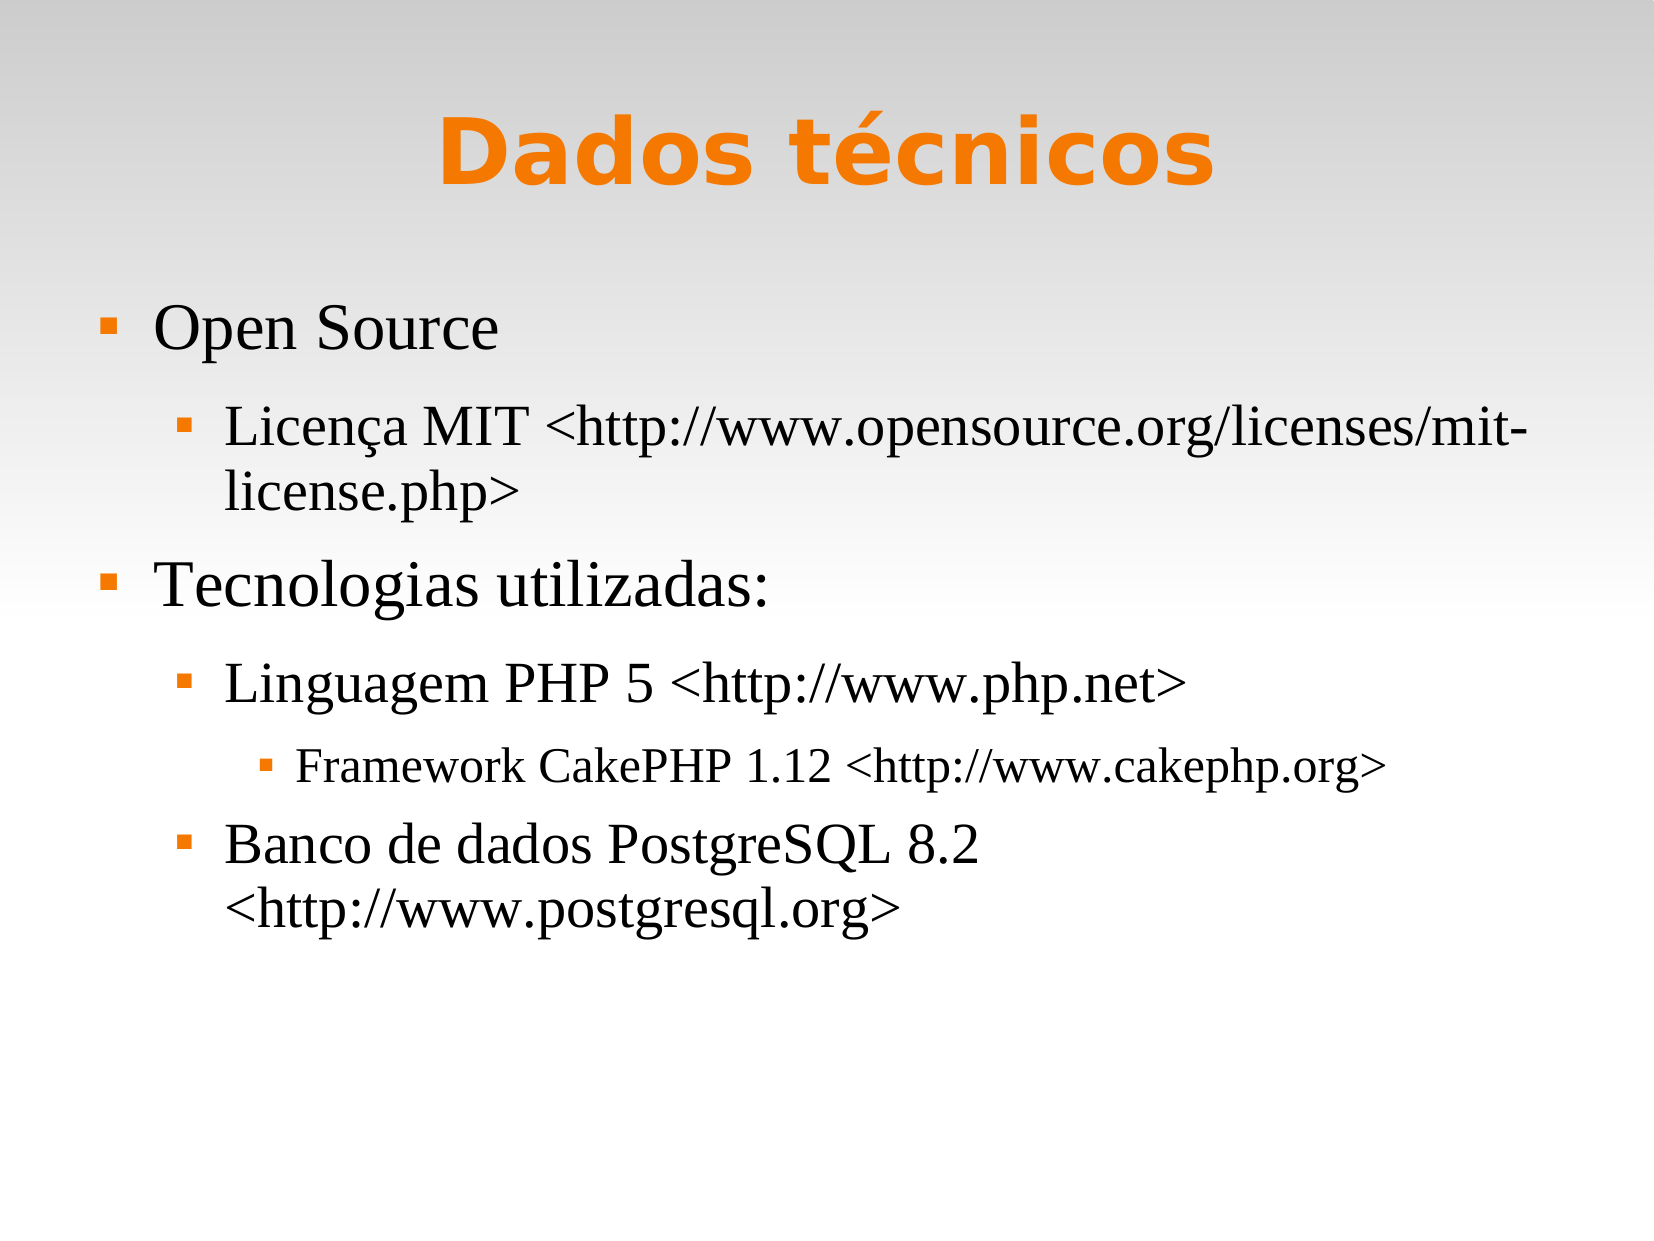

# Dados técnicos
Open Source
Licença MIT <http://www.opensource.org/licenses/mit-license.php>
Tecnologias utilizadas:
Linguagem PHP 5 <http://www.php.net>
Framework CakePHP 1.12 <http://www.cakephp.org>
Banco de dados PostgreSQL 8.2 <http://www.postgresql.org>